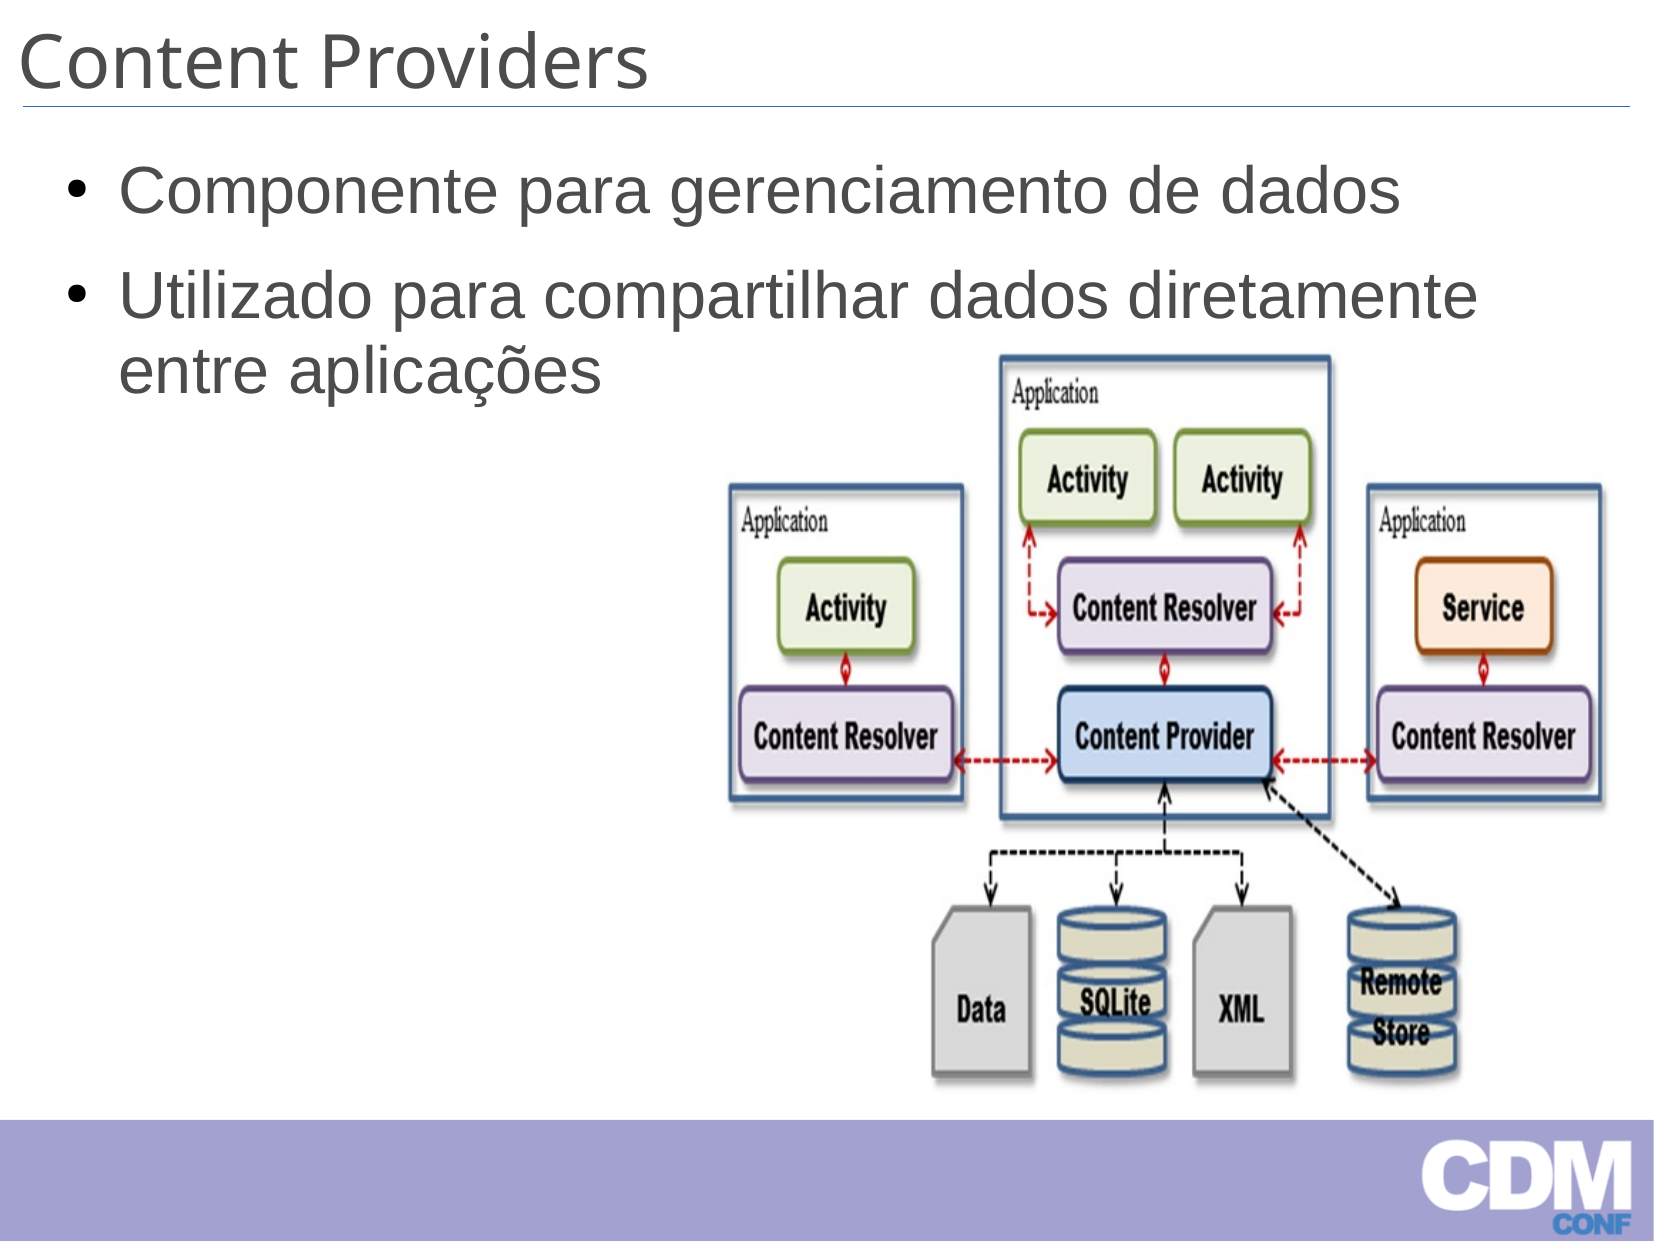

# Content Providers
Componente para gerenciamento de dados
Utilizado para compartilhar dados diretamente entre aplicações